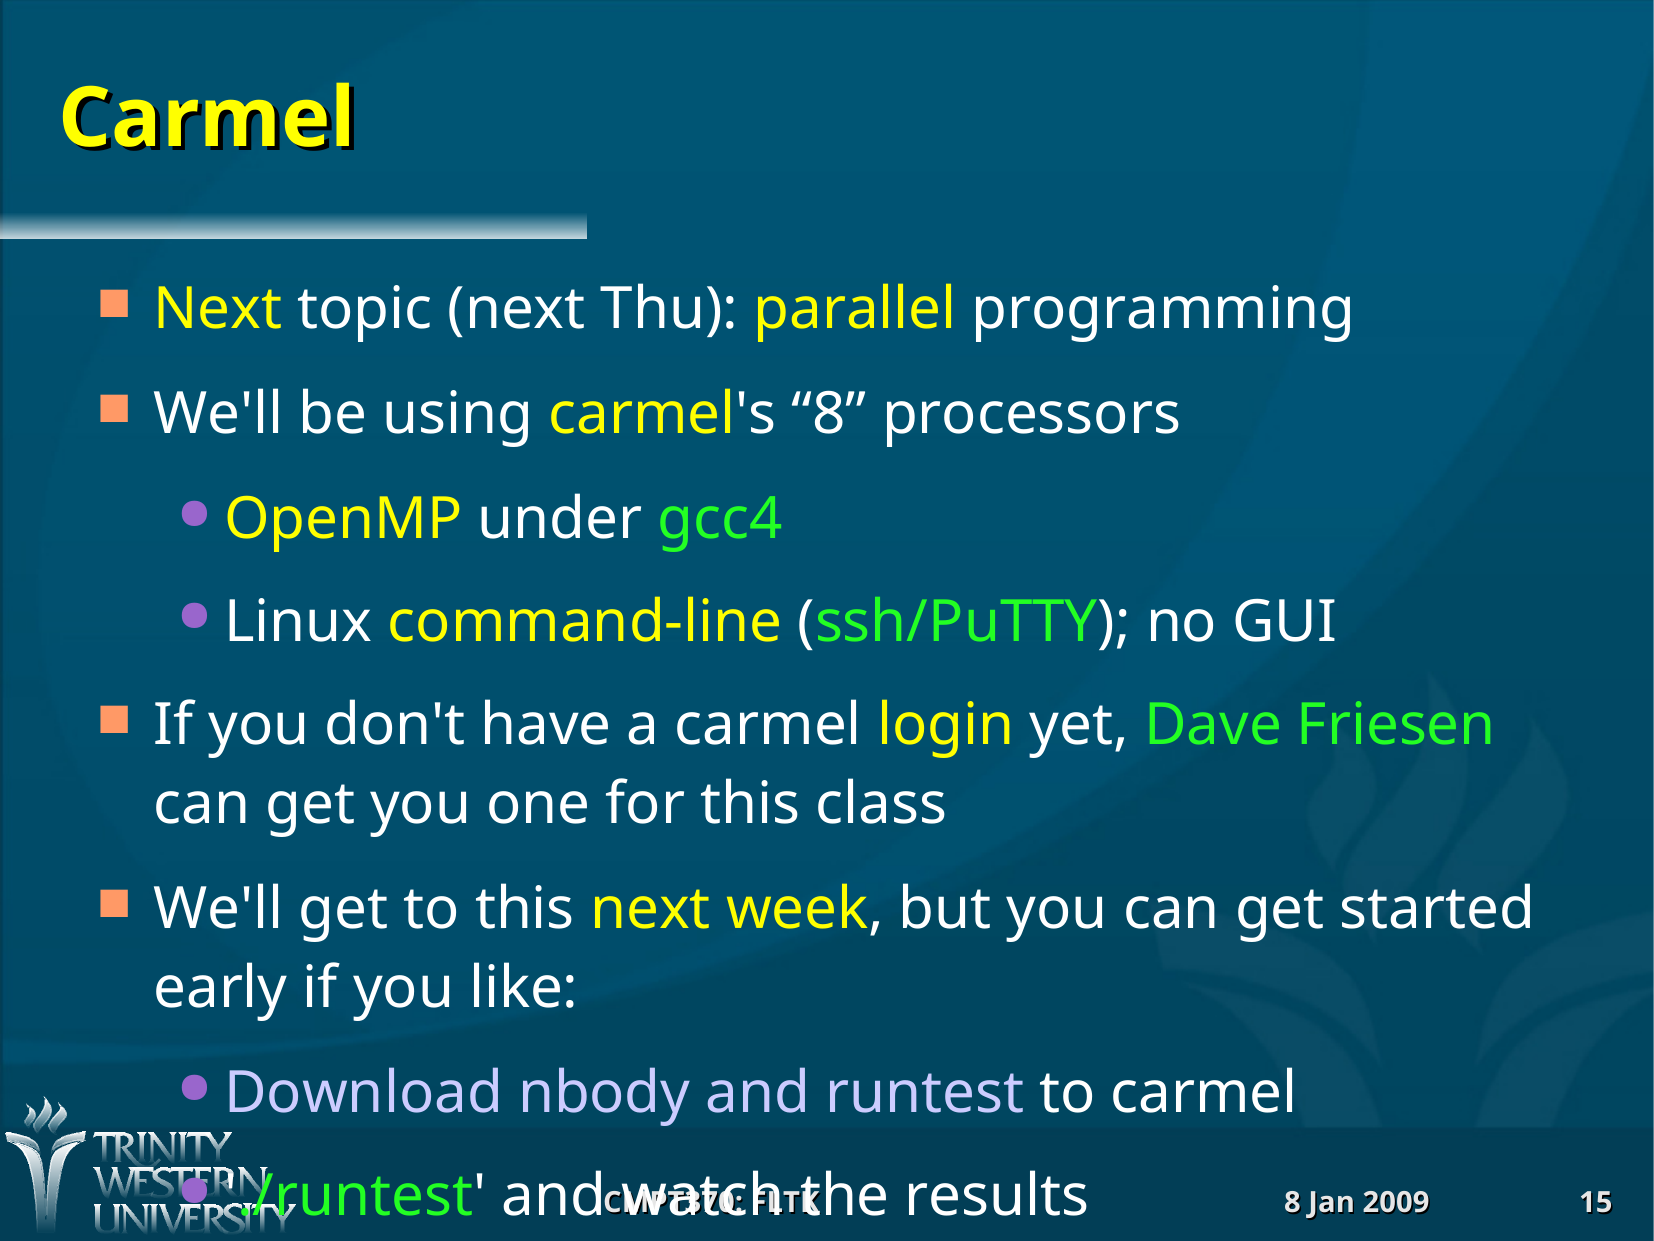

# Carmel
Next topic (next Thu): parallel programming
We'll be using carmel's “8” processors
OpenMP under gcc4
Linux command-line (ssh/PuTTY); no GUI
If you don't have a carmel login yet, Dave Friesen can get you one for this class
We'll get to this next week, but you can get started early if you like:
Download nbody and runtest to carmel
'./runtest' and watch the results
CMPT370: FLTK
8 Jan 2009
15